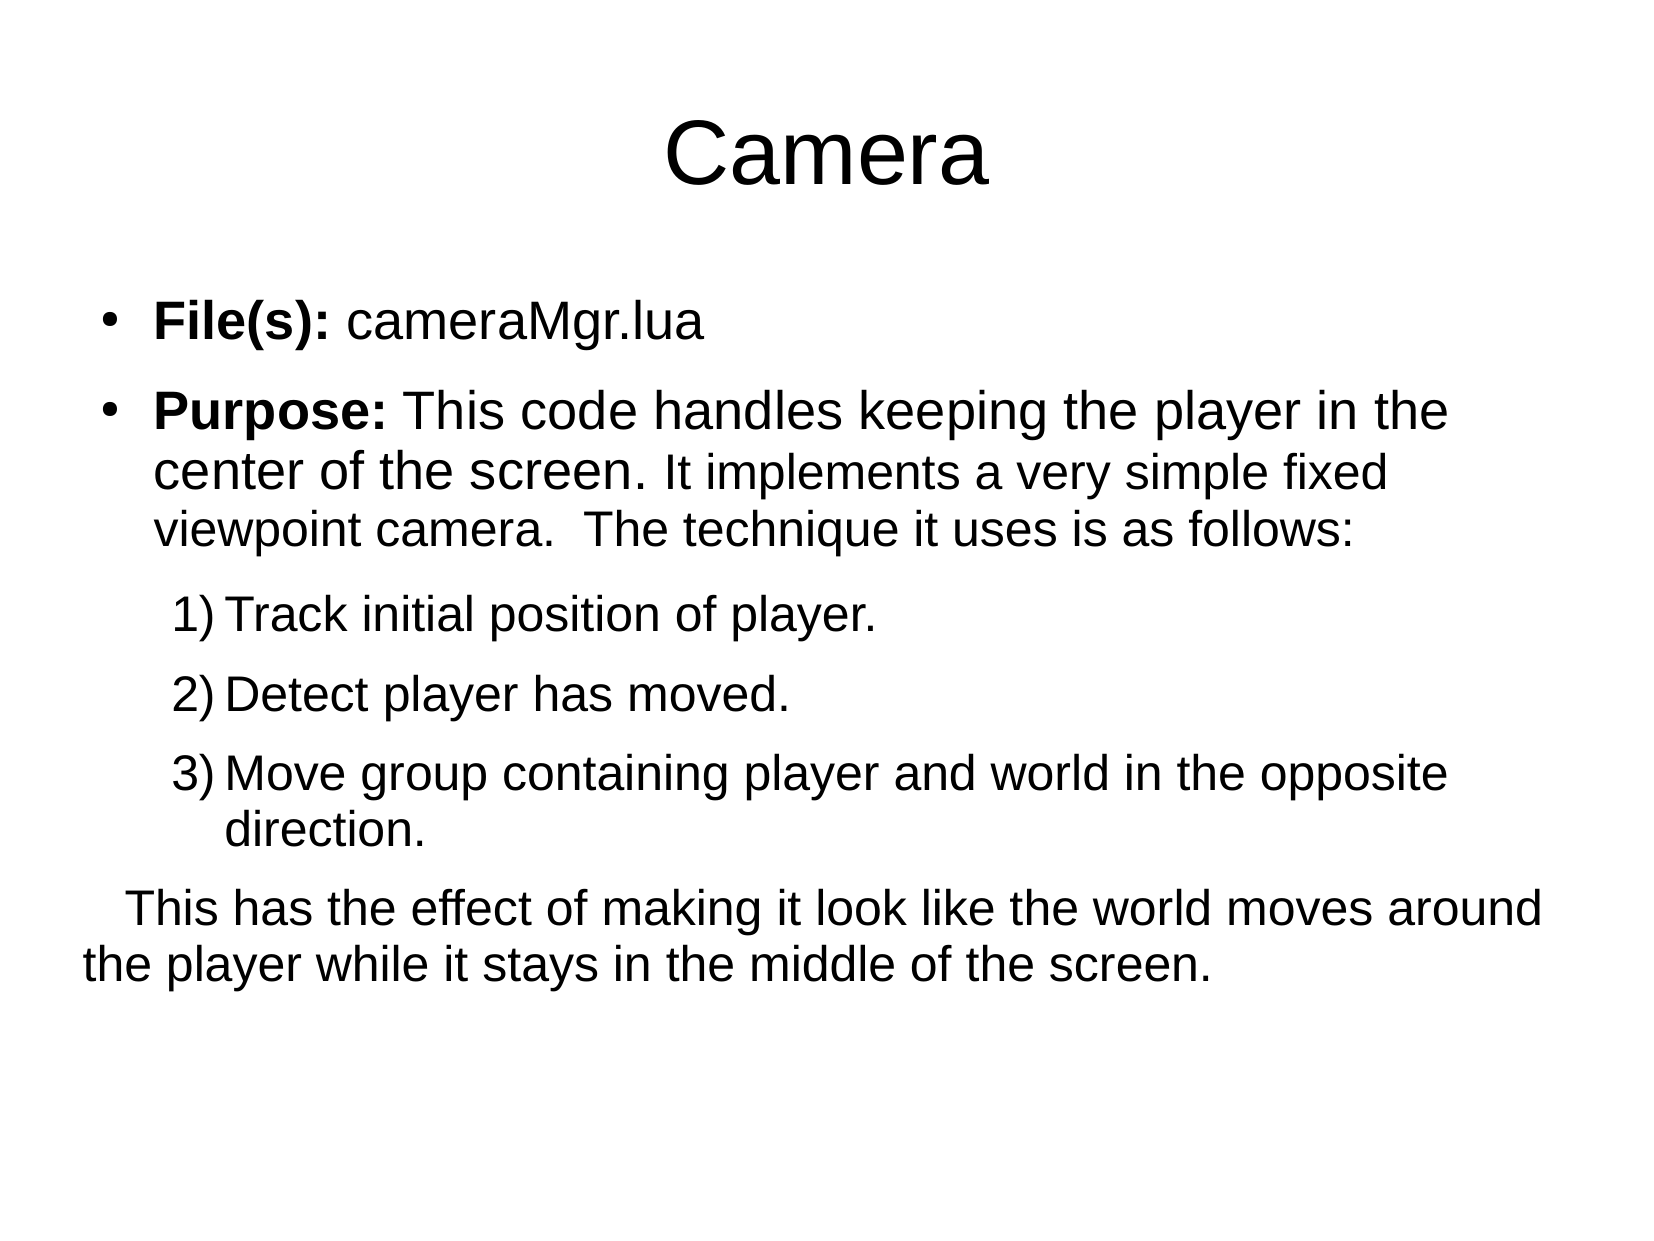

# Camera
File(s): cameraMgr.lua
Purpose: This code handles keeping the player in the center of the screen. It implements a very simple fixed viewpoint camera. The technique it uses is as follows:
Track initial position of player.
Detect player has moved.
Move group containing player and world in the opposite direction.
 This has the effect of making it look like the world moves around the player while it stays in the middle of the screen.